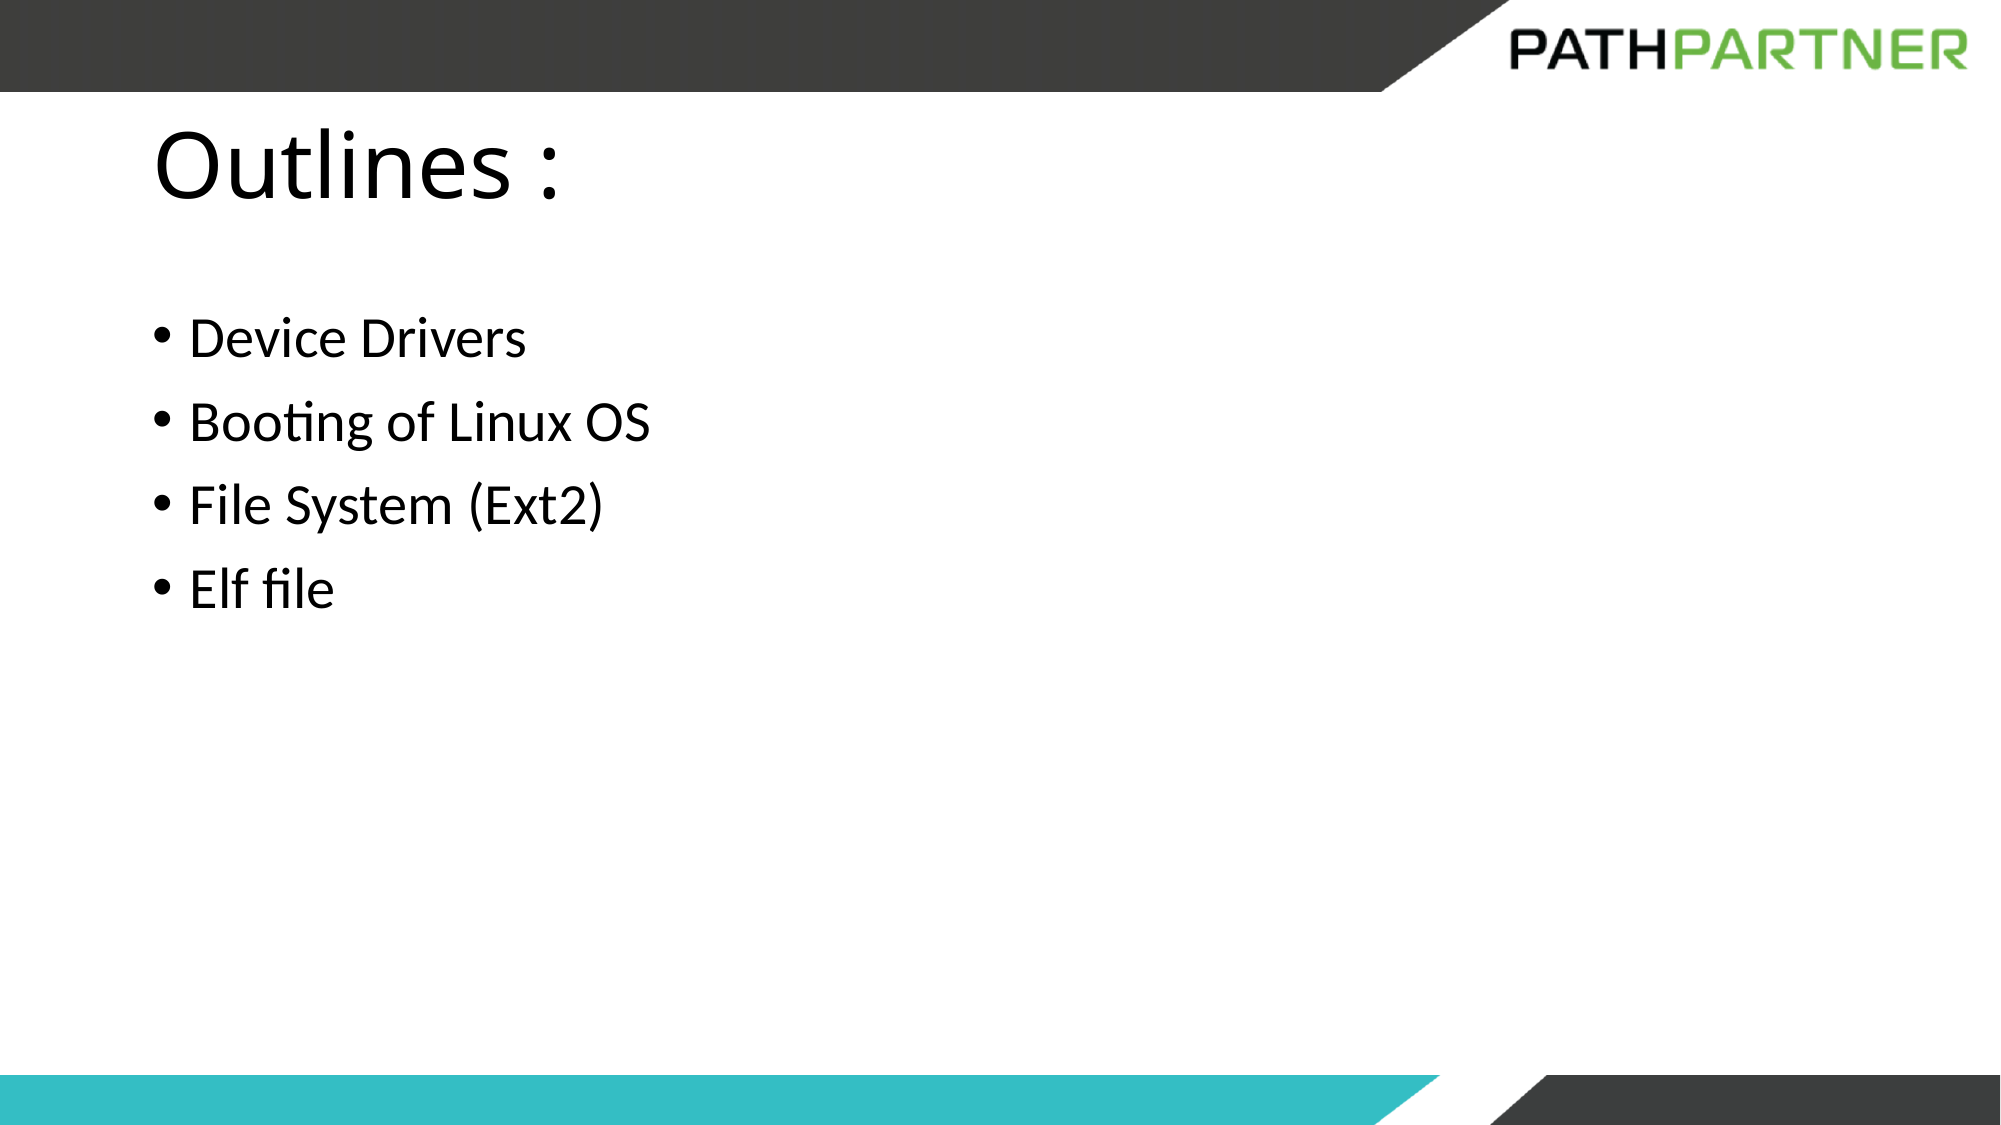

# Outlines :
Device Drivers
Booting of Linux OS
File System (Ext2)
Elf file